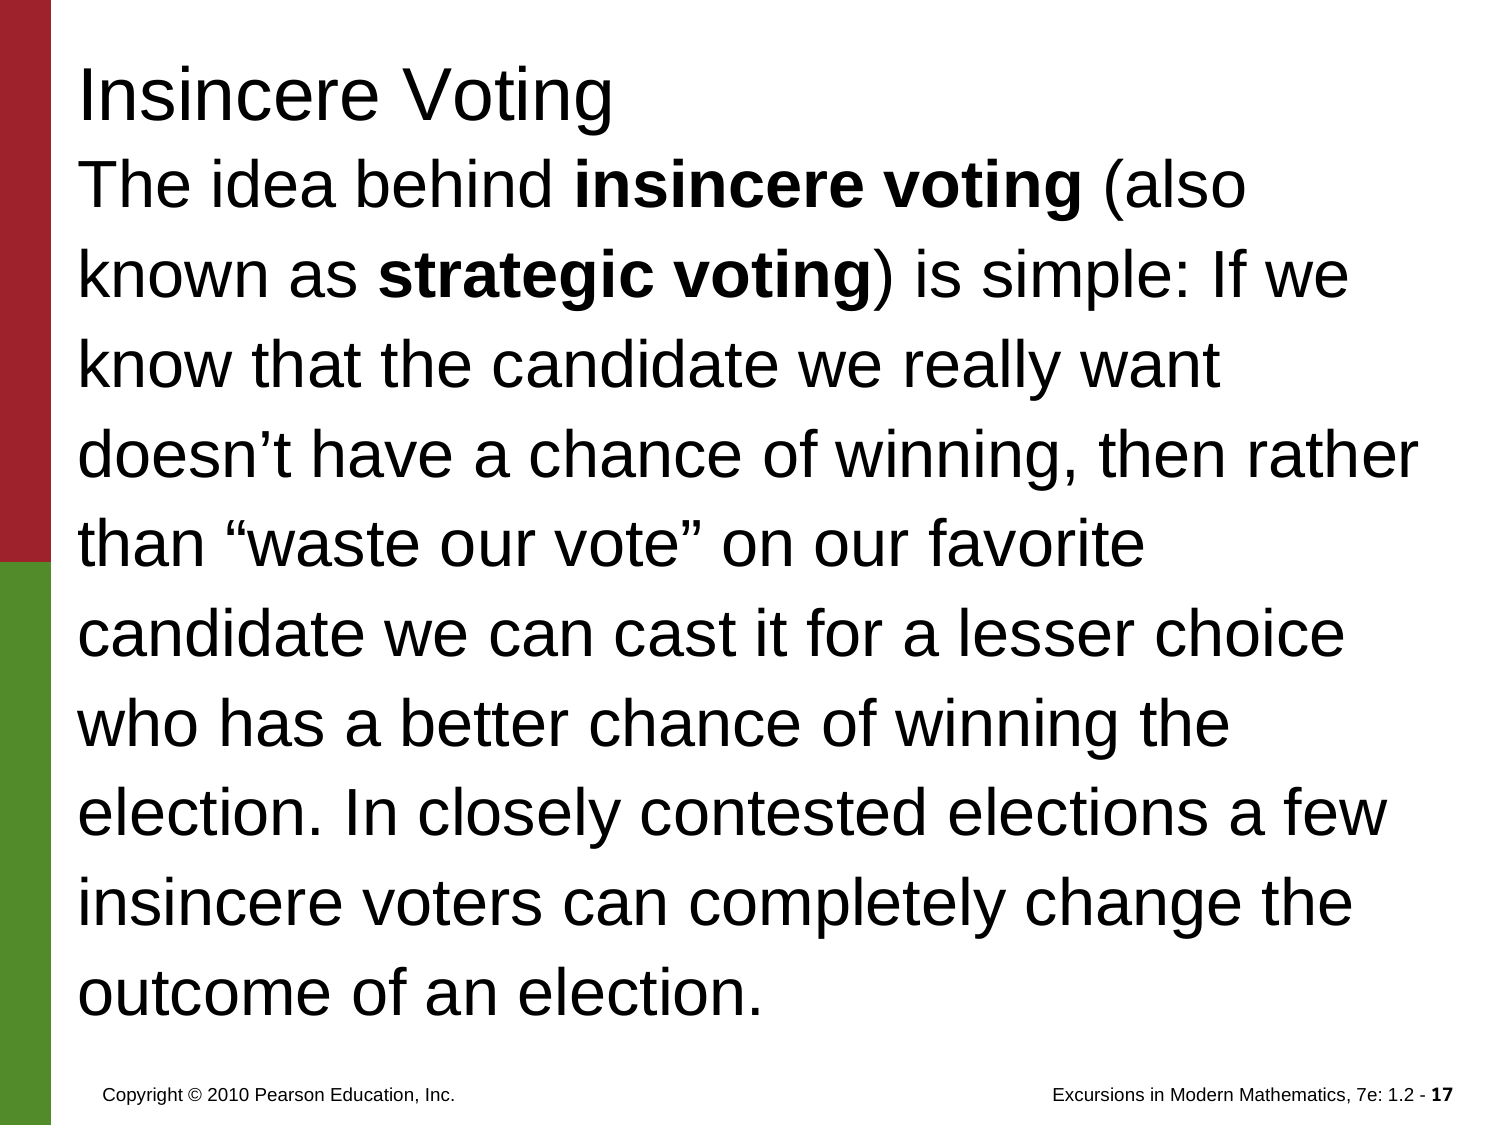

Insincere Voting
# The idea behind insincere voting (also known as strategic voting) is simple: If we know that the candidate we really want doesn’t have a chance of winning, then rather than “waste our vote” on our favorite candidate we can cast it for a lesser choice who has a better chance of winning the election. In closely contested elections a few insincere voters can completely change the outcome of an election.